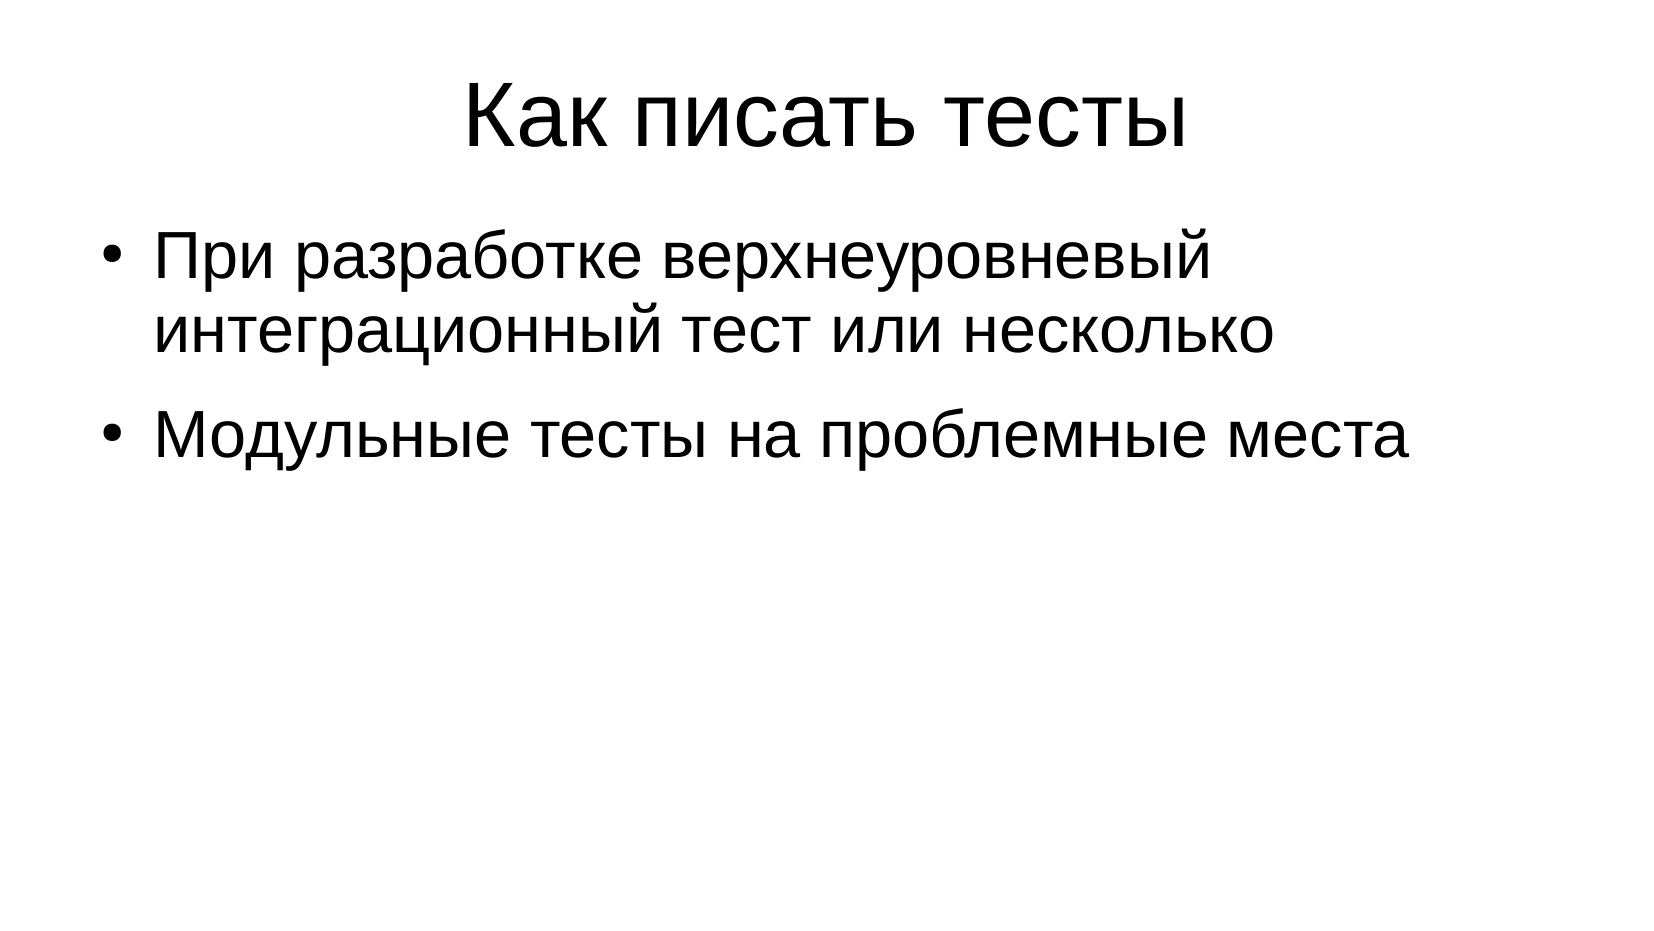

# Как писать тесты
При разработке верхнеуровневый интеграционный тест или несколько
Модульные тесты на проблемные места